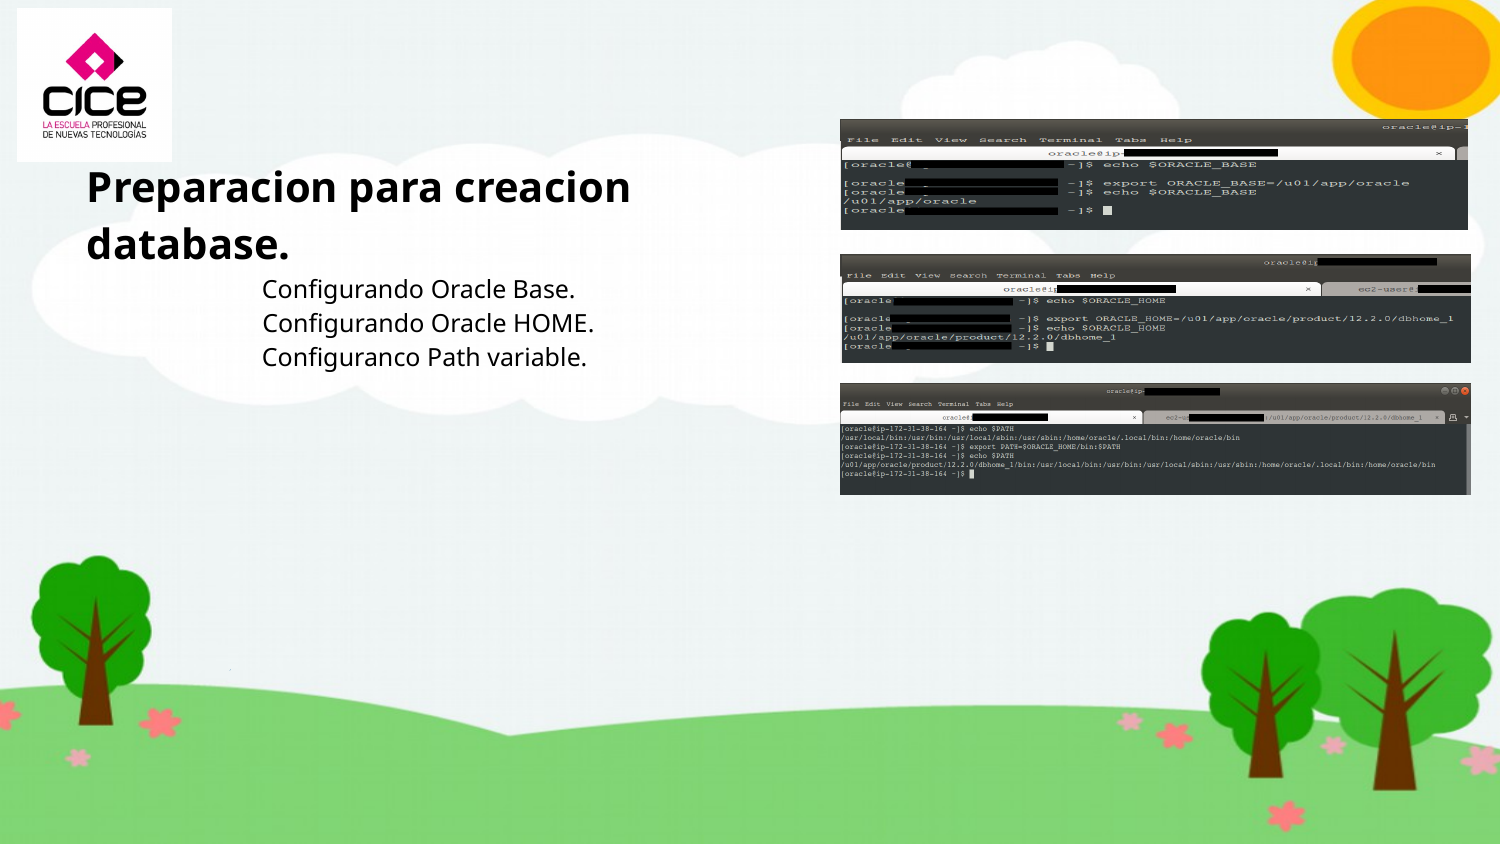

# Preparacion para creacion database. Configurando Oracle Base. Configurando Oracle HOME. Configuranco Path variable.